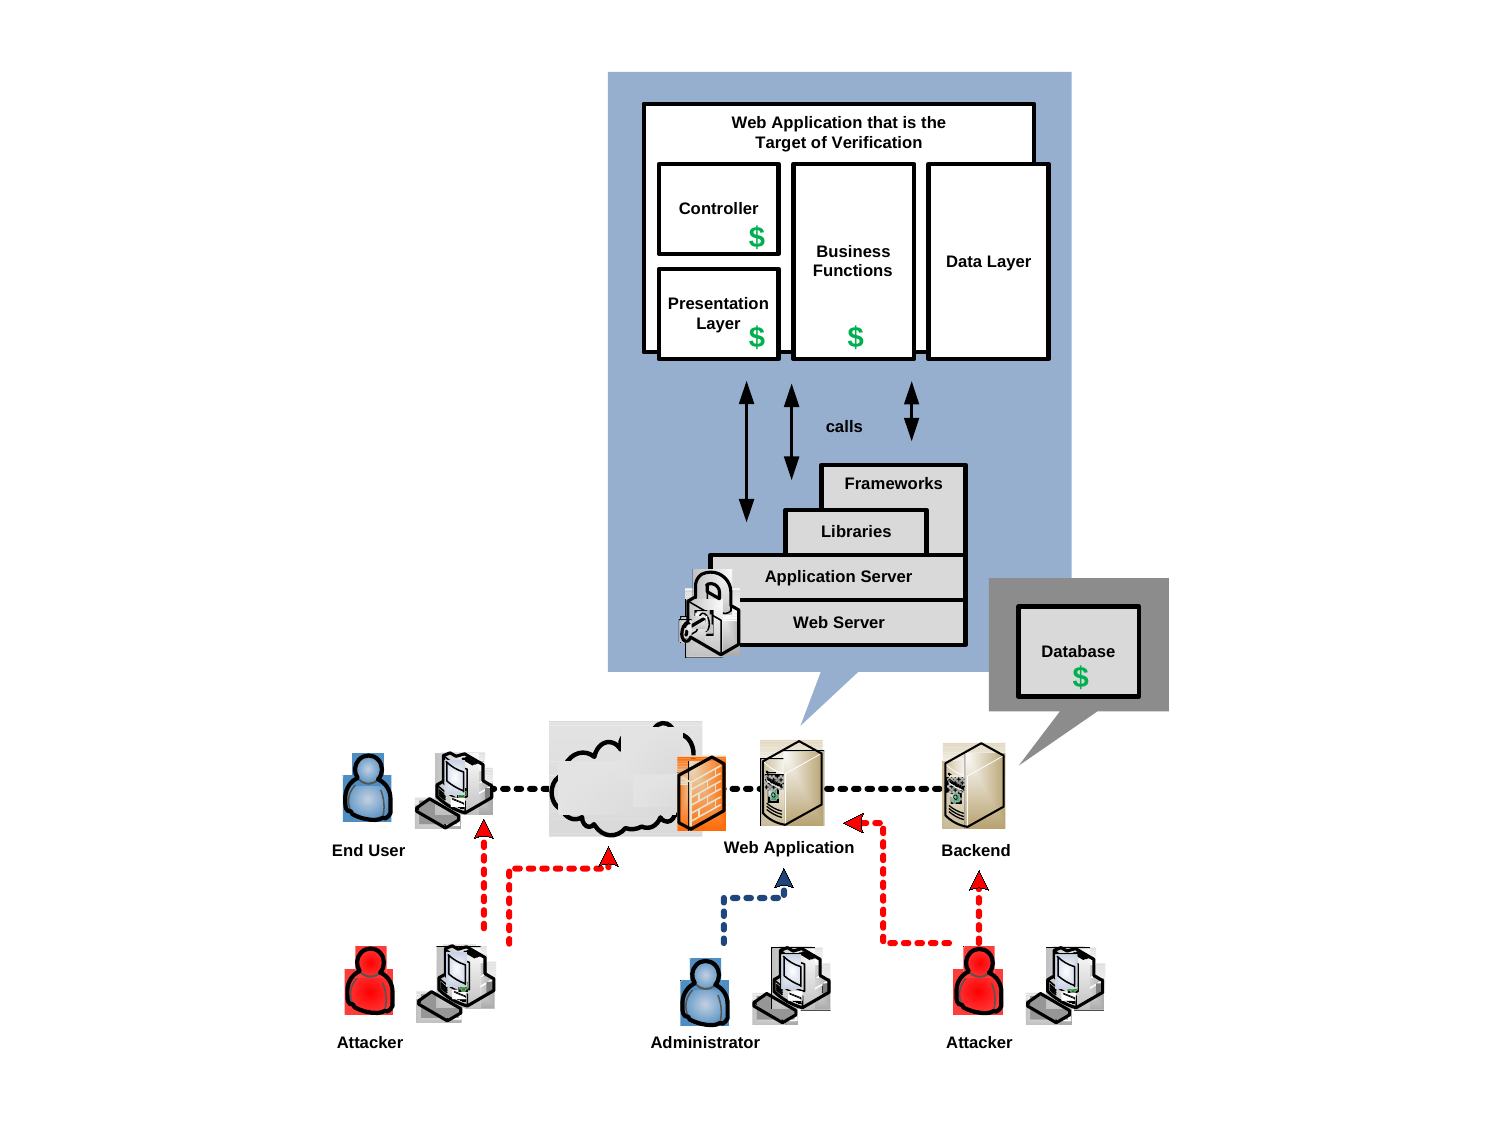

Web Application that is the
Target of Verification
Controller
Business
Data Layer
Functions
Presentation
Layer
calls
Application Server
Web Server
Database
Backend
Administrator
$
$
$
Frameworks
Libraries
$
Web Application
End User
Attacker
Attacker